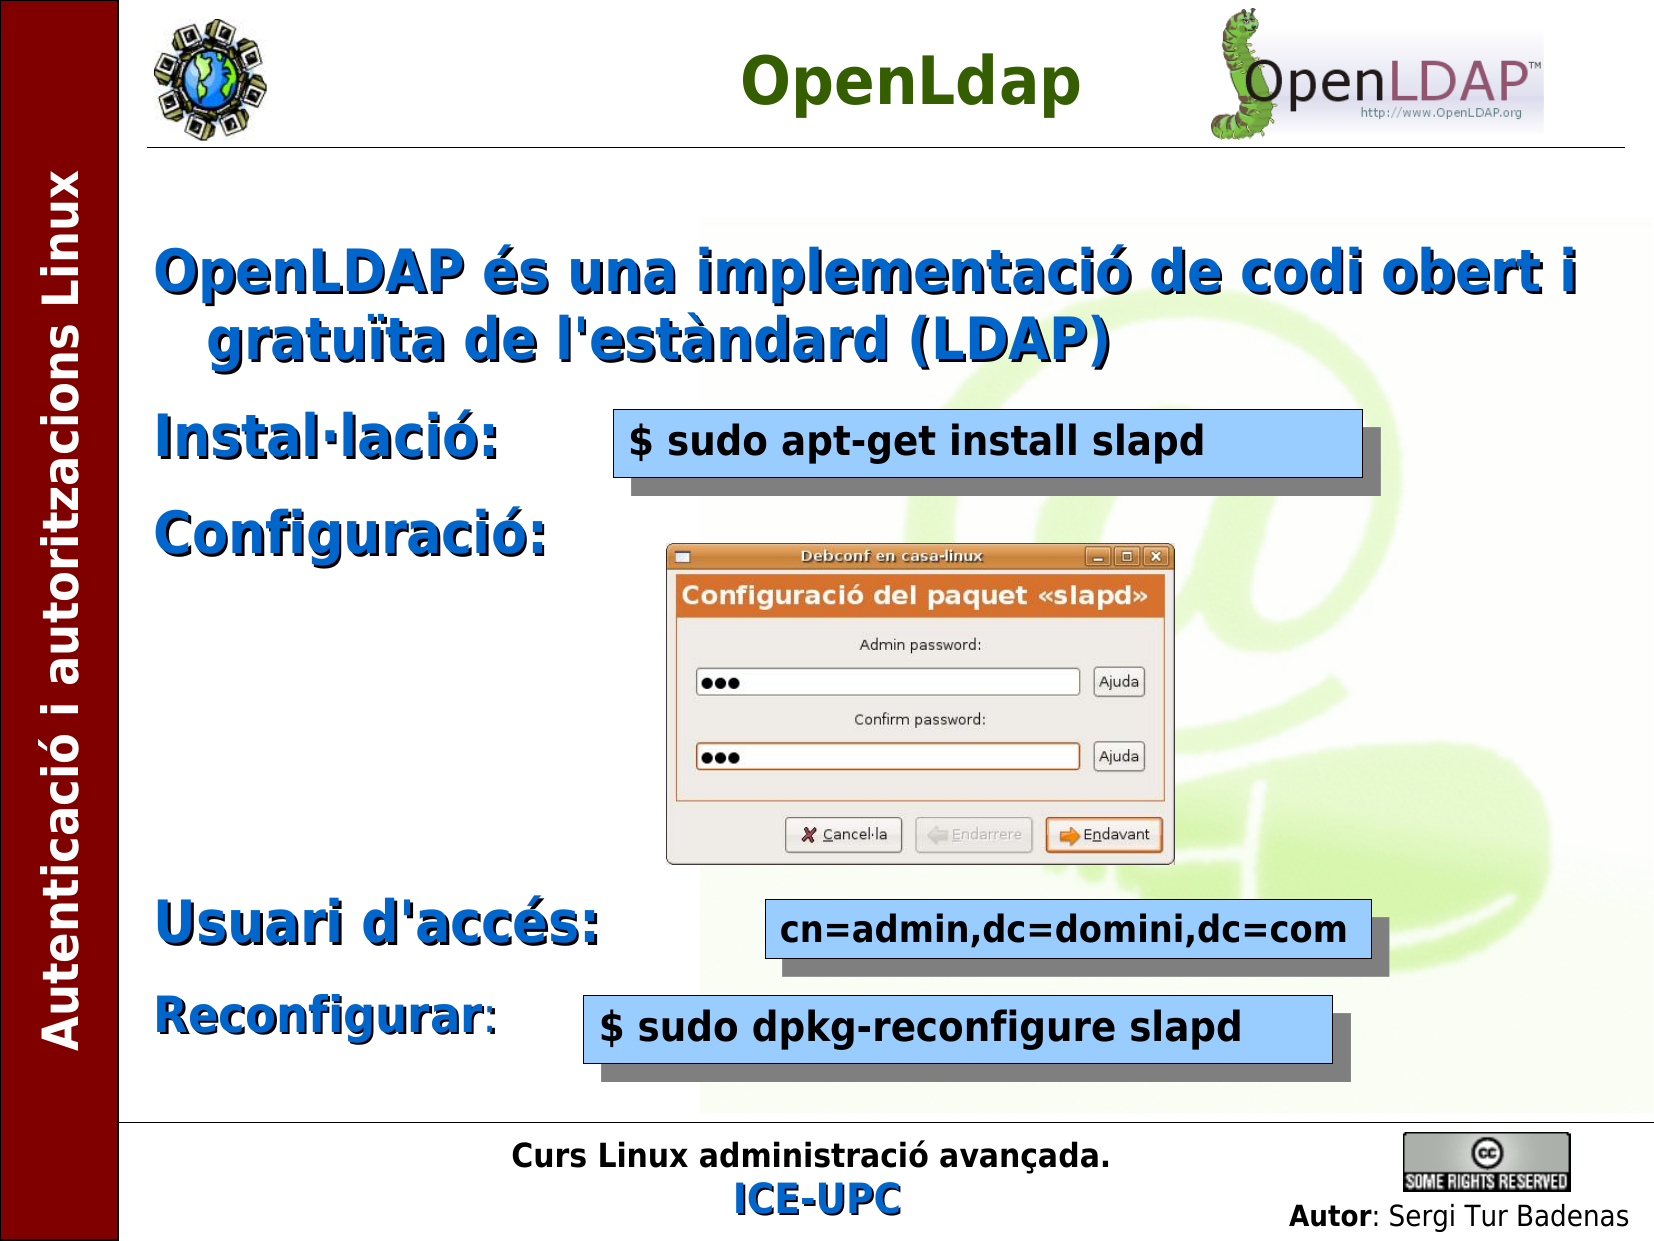

# OpenLdap
OpenLDAP és una implementació de codi obert i gratuïta de l'estàndard (LDAP)
Instal·lació:
Configuració:
Usuari d'accés:
Reconfigurar:
$ sudo apt-get install slapd
cn=admin,dc=domini,dc=com
$ sudo dpkg-reconfigure slapd